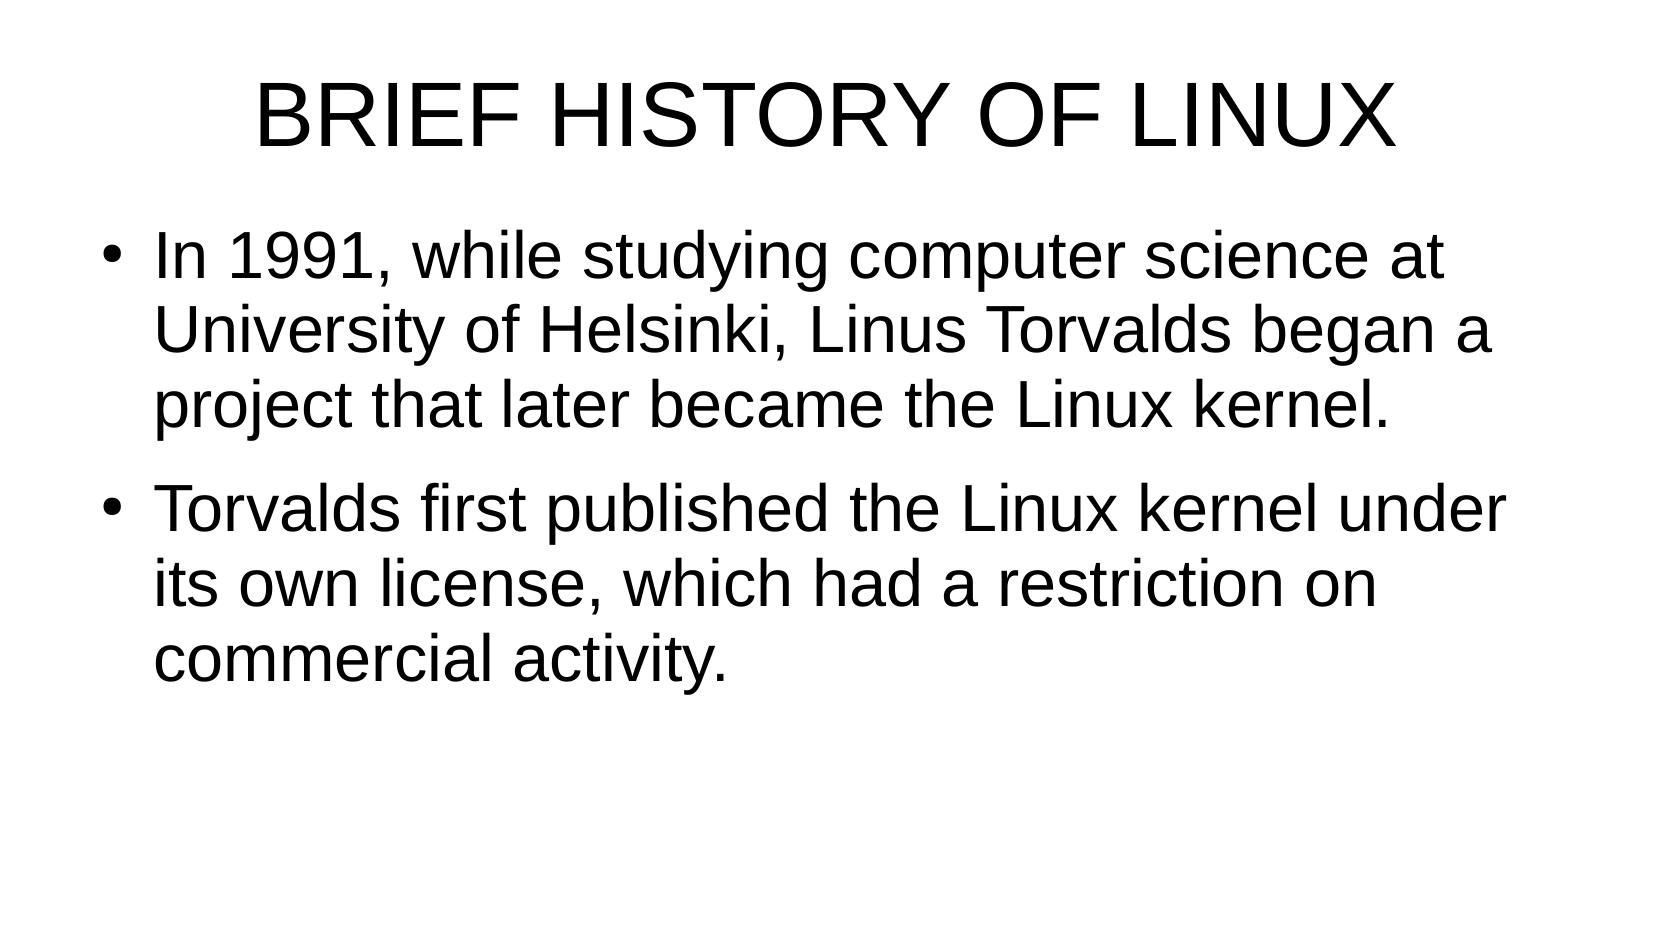

# BRIEF HISTORY OF LINUX
In 1991, while studying computer science at University of Helsinki, Linus Torvalds began a project that later became the Linux kernel.
Torvalds first published the Linux kernel under its own license, which had a restriction on commercial activity.